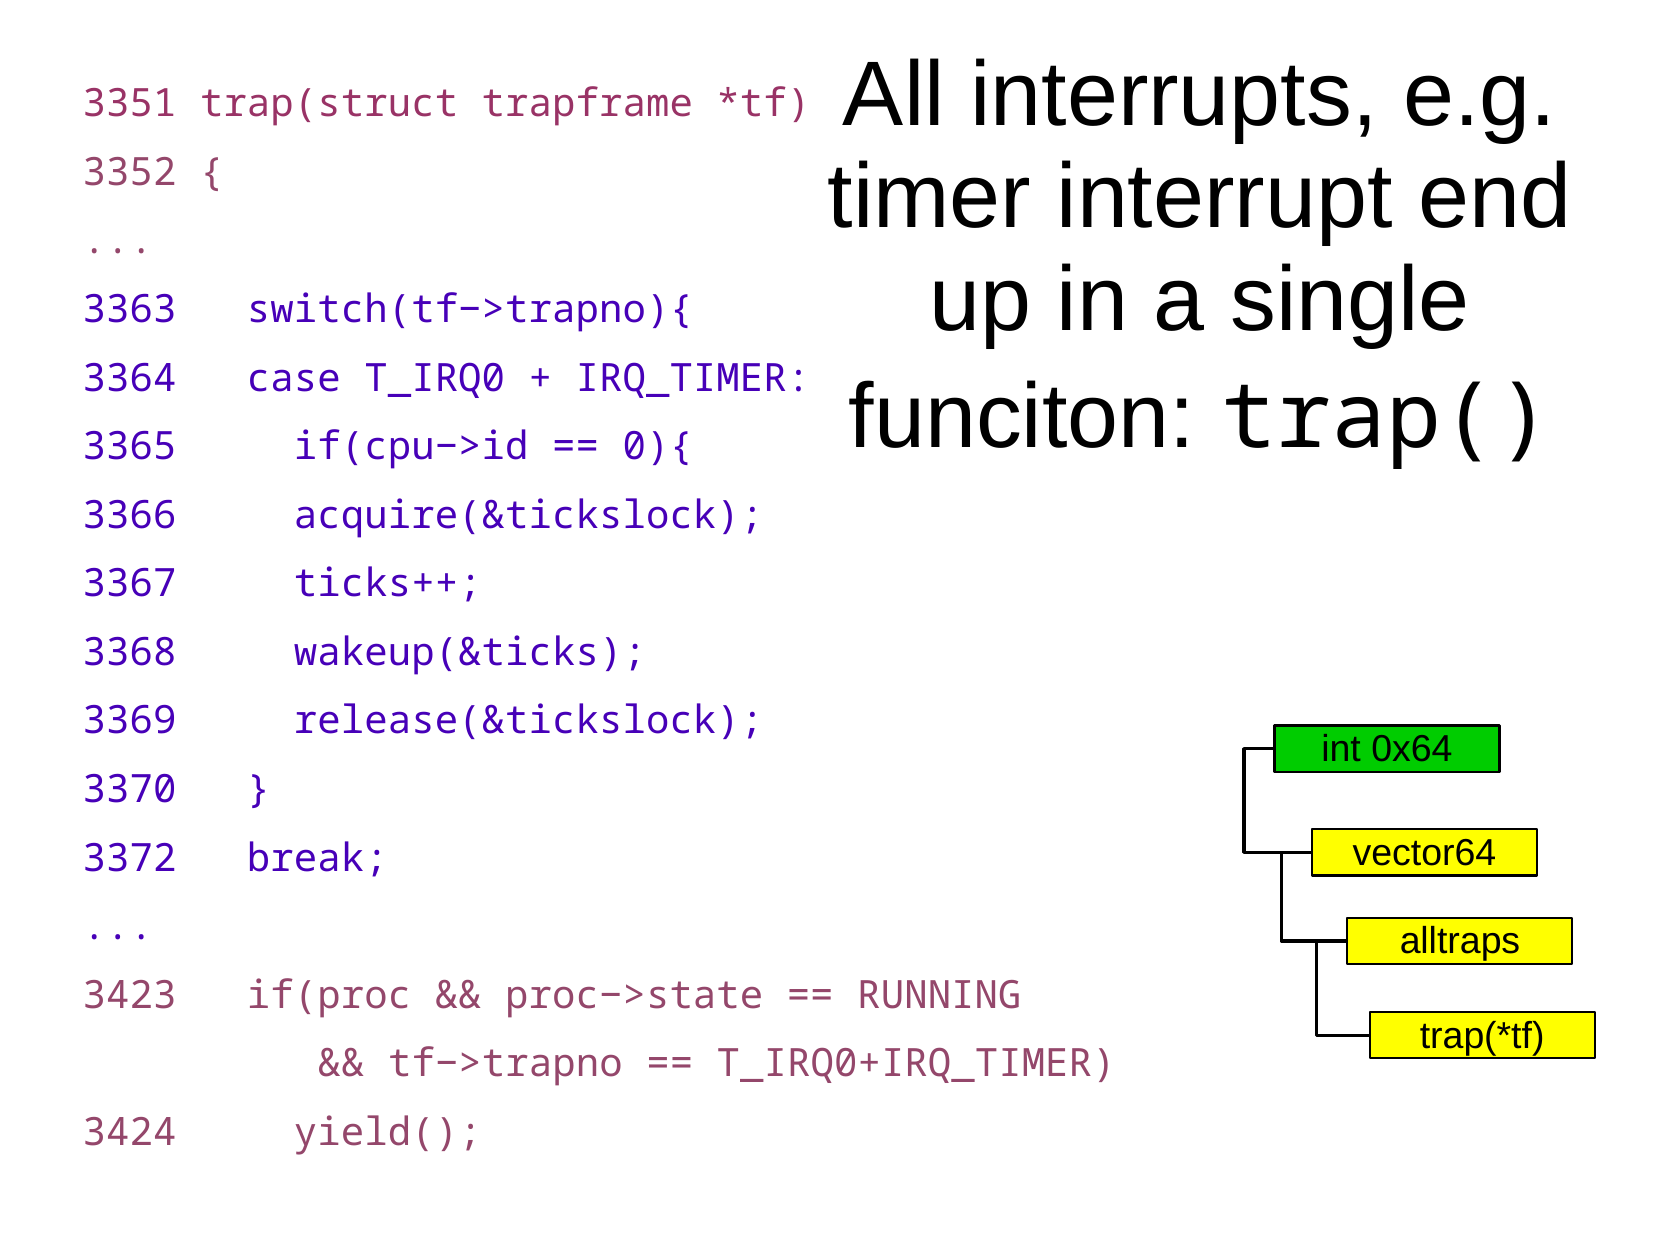

All interrupts, e.g. timer interrupt end up in a single funciton: trap()
# 3351 trap(struct trapframe *tf)
3352 {
...
3363 switch(tf−>trapno){
3364 case T_IRQ0 + IRQ_TIMER:
3365 if(cpu−>id == 0){
3366 acquire(&tickslock);
3367 ticks++;
3368 wakeup(&ticks);
3369 release(&tickslock);
3370 }
3372 break;
...
3423 if(proc && proc−>state == RUNNING
 && tf−>trapno == T_IRQ0+IRQ_TIMER)
3424 yield();
int 0x64
vector64
alltraps
trap(*tf)